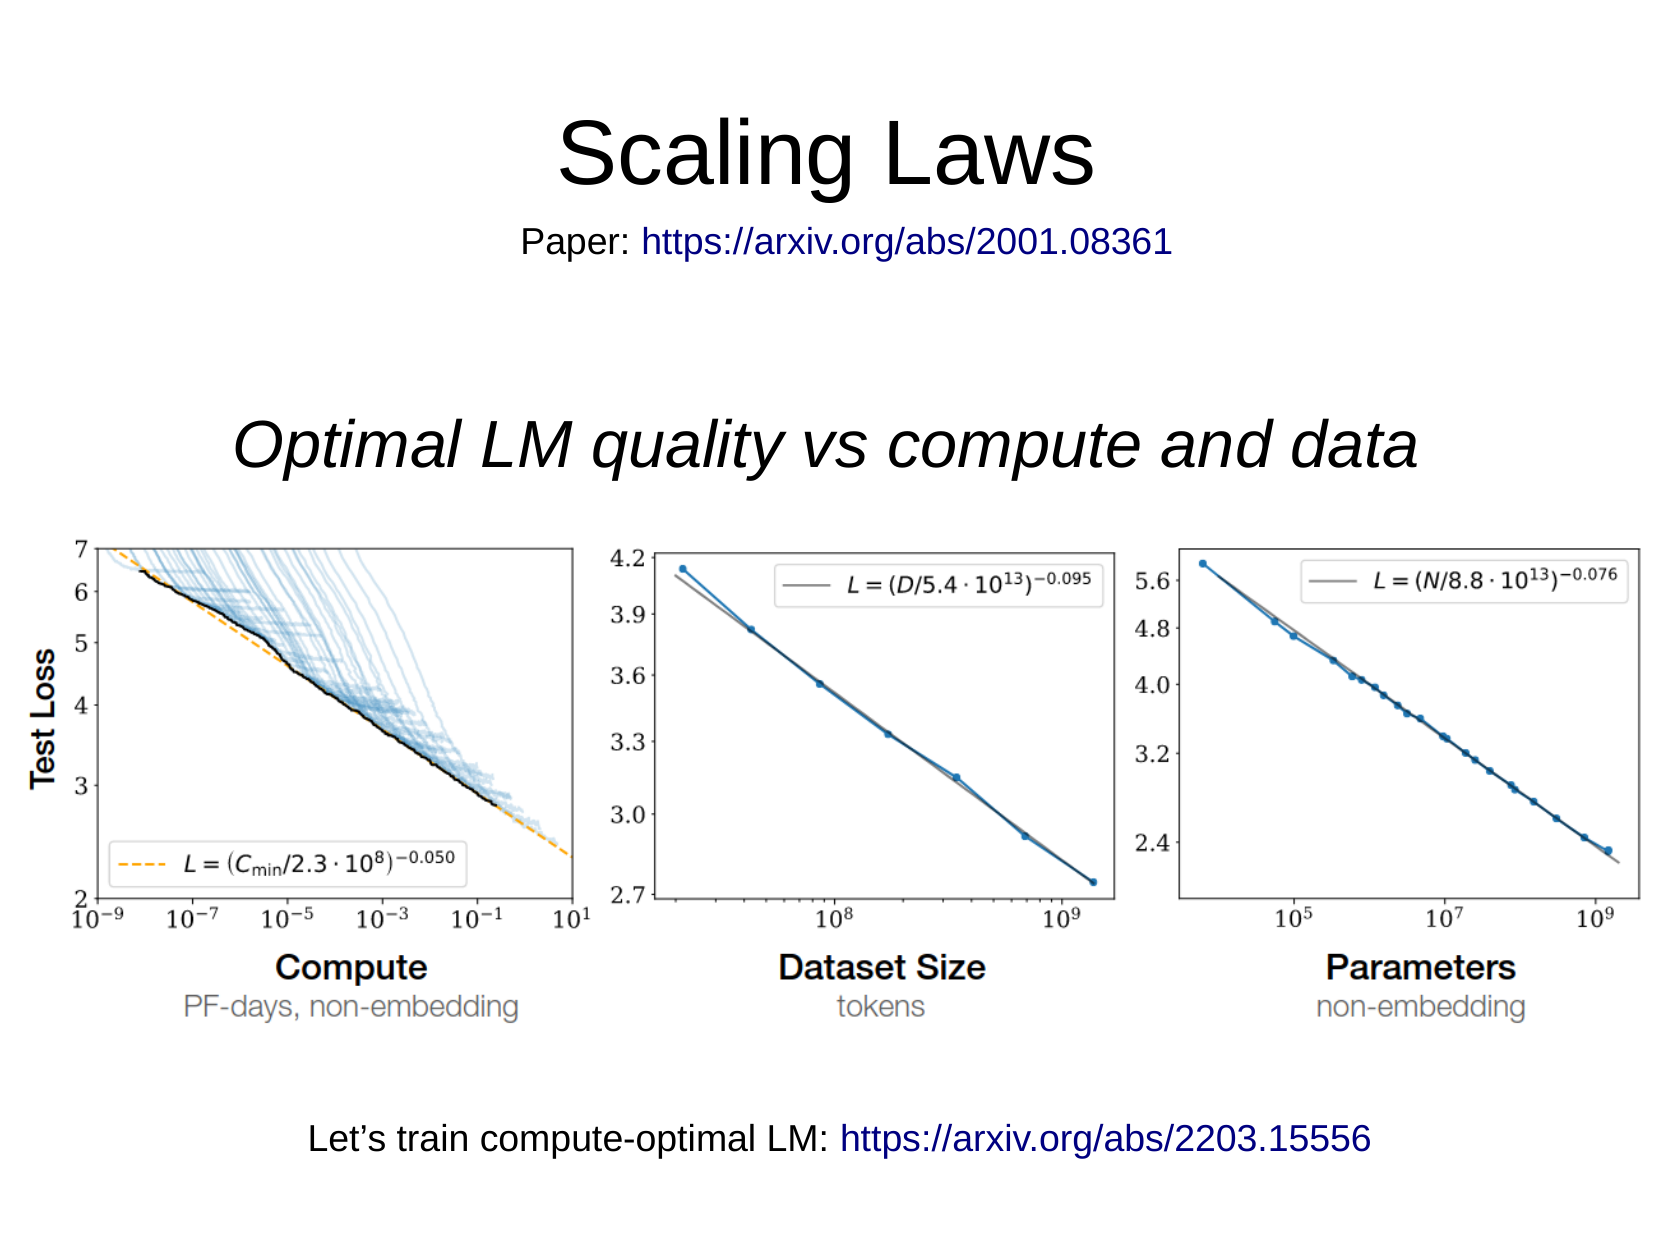

# Scaling Laws
Paper: https://arxiv.org/abs/2001.08361
Optimal LM quality vs compute and data
Let’s train compute-optimal LM: https://arxiv.org/abs/2203.15556